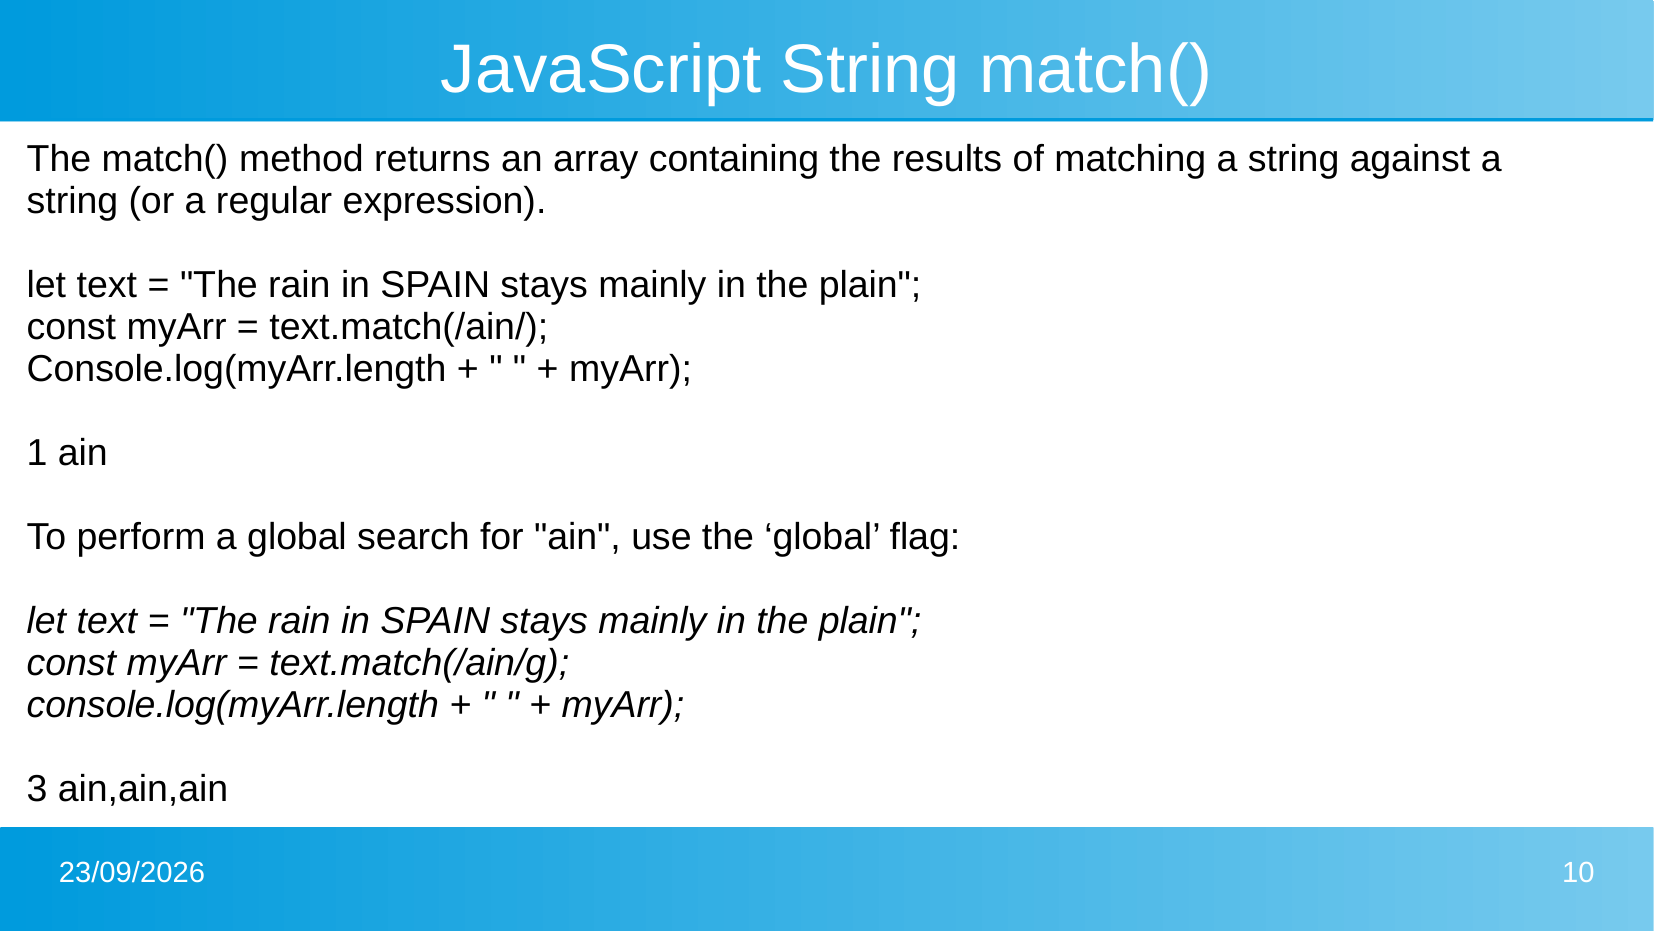

# JavaScript String match()
The match() method returns an array containing the results of matching a string against a string (or a regular expression).
let text = "The rain in SPAIN stays mainly in the plain";
const myArr = text.match(/ain/);
Console.log(myArr.length + " " + myArr);
1 ain
To perform a global search for "ain", use the ‘global’ flag:
let text = "The rain in SPAIN stays mainly in the plain";
const myArr = text.match(/ain/g);
console.log(myArr.length + " " + myArr);
3 ain,ain,ain
10